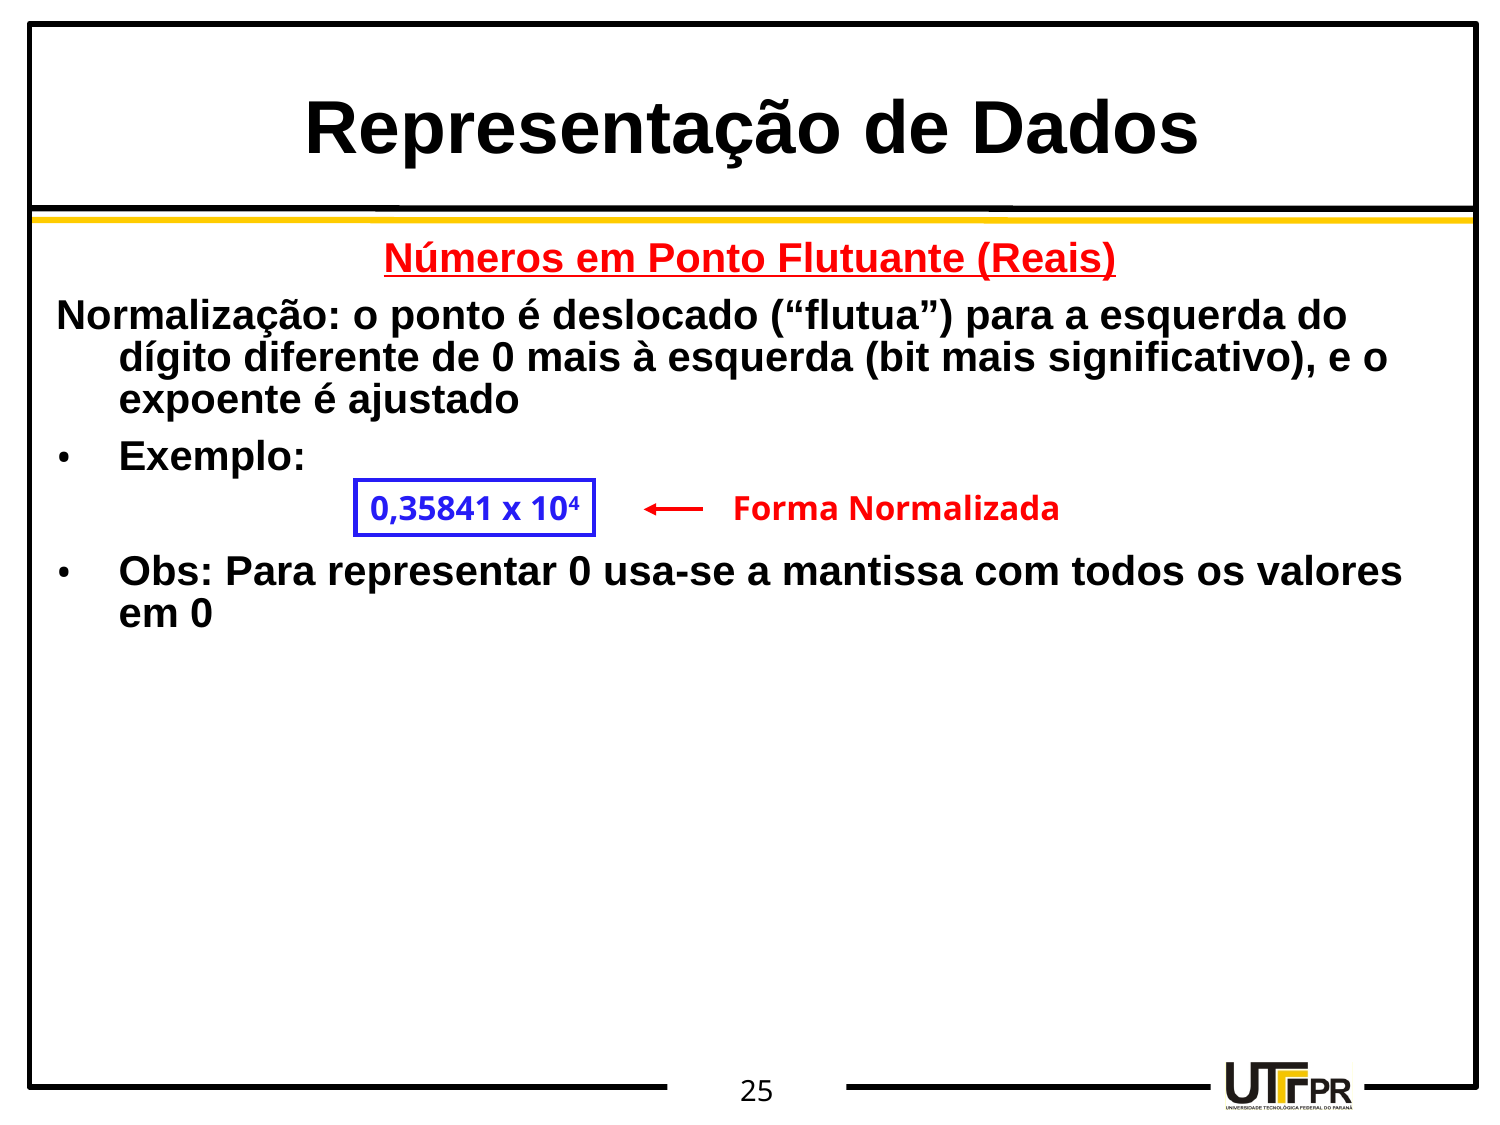

Representação de Dados
# Números em Ponto Flutuante (Reais)
Normalização: o ponto é deslocado (“flutua”) para a esquerda do dígito diferente de 0 mais à esquerda (bit mais significativo), e o expoente é ajustado
Exemplo:
Obs: Para representar 0 usa-se a mantissa com todos os valores em 0
0,35841 x 104
Forma Normalizada